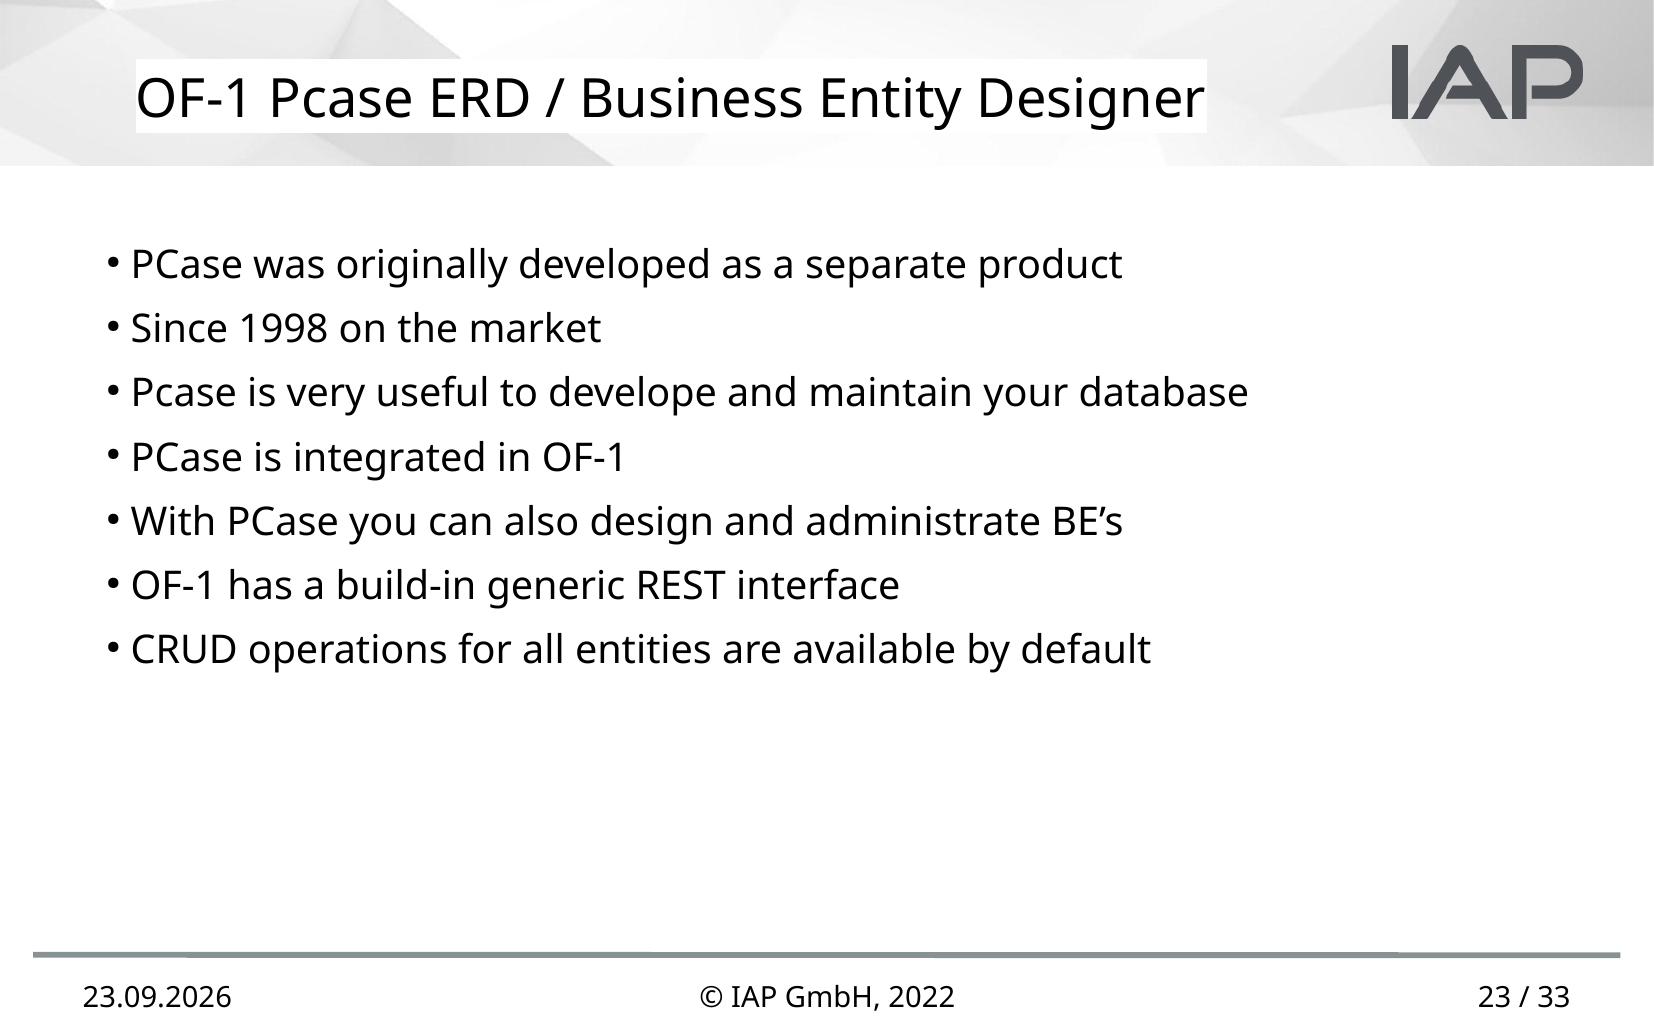

# OF-1 Pcase ERD / Business Entity Designer
 PCase was originally developed as a separate product
 Since 1998 on the market
 Pcase is very useful to develope and maintain your database
 PCase is integrated in OF-1
 With PCase you can also design and administrate BE’s
 OF-1 has a build-in generic REST interface
 CRUD operations for all entities are available by default
© IAP GmbH, 2022
23